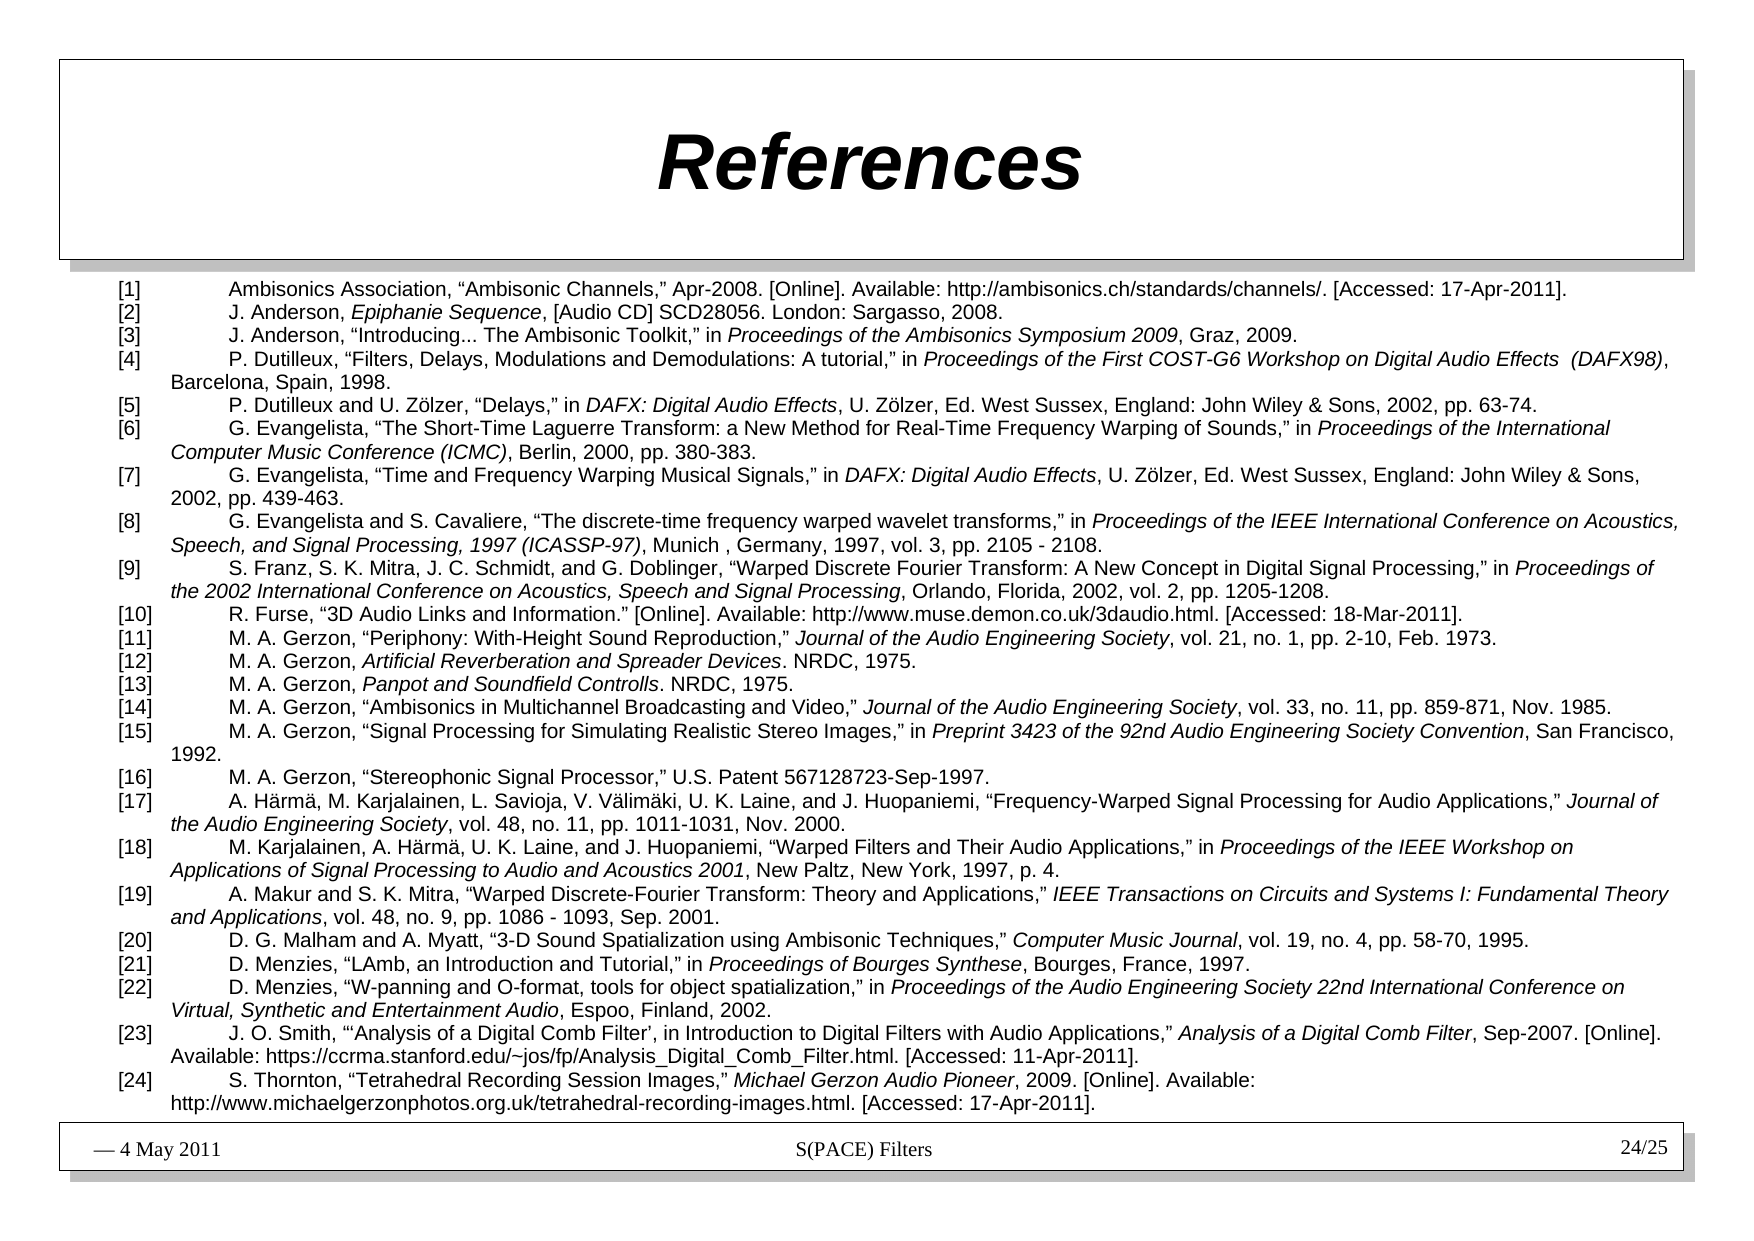

# References
[1]	 Ambisonics Association, “Ambisonic Channels,” Apr-2008. [Online]. Available: http://ambisonics.ch/standards/channels/. [Accessed: 17-Apr-2011].
[2]	 J. Anderson, Epiphanie Sequence, [Audio CD] SCD28056. London: Sargasso, 2008.
[3]	 J. Anderson, “Introducing... The Ambisonic Toolkit,” in Proceedings of the Ambisonics Symposium 2009, Graz, 2009.
[4]	 P. Dutilleux, “Filters, Delays, Modulations and Demodulations: A tutorial,” in Proceedings of the First COST-G6 Workshop on Digital Audio Effects (DAFX98), Barcelona, Spain, 1998.
[5]	 P. Dutilleux and U. Zölzer, “Delays,” in DAFX: Digital Audio Effects, U. Zölzer, Ed. West Sussex, England: John Wiley & Sons, 2002, pp. 63-74.
[6]	 G. Evangelista, “The Short-Time Laguerre Transform: a New Method for Real-Time Frequency Warping of Sounds,” in Proceedings of the International Computer Music Conference (ICMC), Berlin, 2000, pp. 380-383.
[7]	 G. Evangelista, “Time and Frequency Warping Musical Signals,” in DAFX: Digital Audio Effects, U. Zölzer, Ed. West Sussex, England: John Wiley & Sons, 2002, pp. 439-463.
[8]	 G. Evangelista and S. Cavaliere, “The discrete-time frequency warped wavelet transforms,” in Proceedings of the IEEE International Conference on Acoustics, Speech, and Signal Processing, 1997 (ICASSP-97), Munich , Germany, 1997, vol. 3, pp. 2105 - 2108.
[9]	 S. Franz, S. K. Mitra, J. C. Schmidt, and G. Doblinger, “Warped Discrete Fourier Transform: A New Concept in Digital Signal Processing,” in Proceedings of the 2002 International Conference on Acoustics, Speech and Signal Processing, Orlando, Florida, 2002, vol. 2, pp. 1205-1208.
[10]	 R. Furse, “3D Audio Links and Information.” [Online]. Available: http://www.muse.demon.co.uk/3daudio.html. [Accessed: 18-Mar-2011].
[11]	 M. A. Gerzon, “Periphony: With-Height Sound Reproduction,” Journal of the Audio Engineering Society, vol. 21, no. 1, pp. 2-10, Feb. 1973.
[12]	 M. A. Gerzon, Artificial Reverberation and Spreader Devices. NRDC, 1975.
[13]	 M. A. Gerzon, Panpot and Soundfield Controlls. NRDC, 1975.
[14]	 M. A. Gerzon, “Ambisonics in Multichannel Broadcasting and Video,” Journal of the Audio Engineering Society, vol. 33, no. 11, pp. 859-871, Nov. 1985.
[15]	 M. A. Gerzon, “Signal Processing for Simulating Realistic Stereo Images,” in Preprint 3423 of the 92nd Audio Engineering Society Convention, San Francisco, 1992.
[16]	 M. A. Gerzon, “Stereophonic Signal Processor,” U.S. Patent 567128723-Sep-1997.
[17]	 A. Härmä, M. Karjalainen, L. Savioja, V. Välimäki, U. K. Laine, and J. Huopaniemi, “Frequency-Warped Signal Processing for Audio Applications,” Journal of the Audio Engineering Society, vol. 48, no. 11, pp. 1011-1031, Nov. 2000.
[18]	 M. Karjalainen, A. Härmä, U. K. Laine, and J. Huopaniemi, “Warped Filters and Their Audio Applications,” in Proceedings of the IEEE Workshop on Applications of Signal Processing to Audio and Acoustics 2001, New Paltz, New York, 1997, p. 4.
[19]	 A. Makur and S. K. Mitra, “Warped Discrete-Fourier Transform: Theory and Applications,” IEEE Transactions on Circuits and Systems I: Fundamental Theory and Applications, vol. 48, no. 9, pp. 1086 - 1093, Sep. 2001.
[20]	 D. G. Malham and A. Myatt, “3-D Sound Spatialization using Ambisonic Techniques,” Computer Music Journal, vol. 19, no. 4, pp. 58-70, 1995.
[21]	 D. Menzies, “LAmb, an Introduction and Tutorial,” in Proceedings of Bourges Synthese, Bourges, France, 1997.
[22]	 D. Menzies, “W-panning and O-format, tools for object spatialization,” in Proceedings of the Audio Engineering Society 22nd International Conference on Virtual, Synthetic and Entertainment Audio, Espoo, Finland, 2002.
[23]	 J. O. Smith, “‘Analysis of a Digital Comb Filter’, in Introduction to Digital Filters with Audio Applications,” Analysis of a Digital Comb Filter, Sep-2007. [Online]. Available: https://ccrma.stanford.edu/~jos/fp/Analysis_Digital_Comb_Filter.html. [Accessed: 11-Apr-2011].
[24]	 S. Thornton, “Tetrahedral Recording Session Images,” Michael Gerzon Audio Pioneer, 2009. [Online]. Available: http://www.michaelgerzonphotos.org.uk/tetrahedral-recording-images.html. [Accessed: 17-Apr-2011].